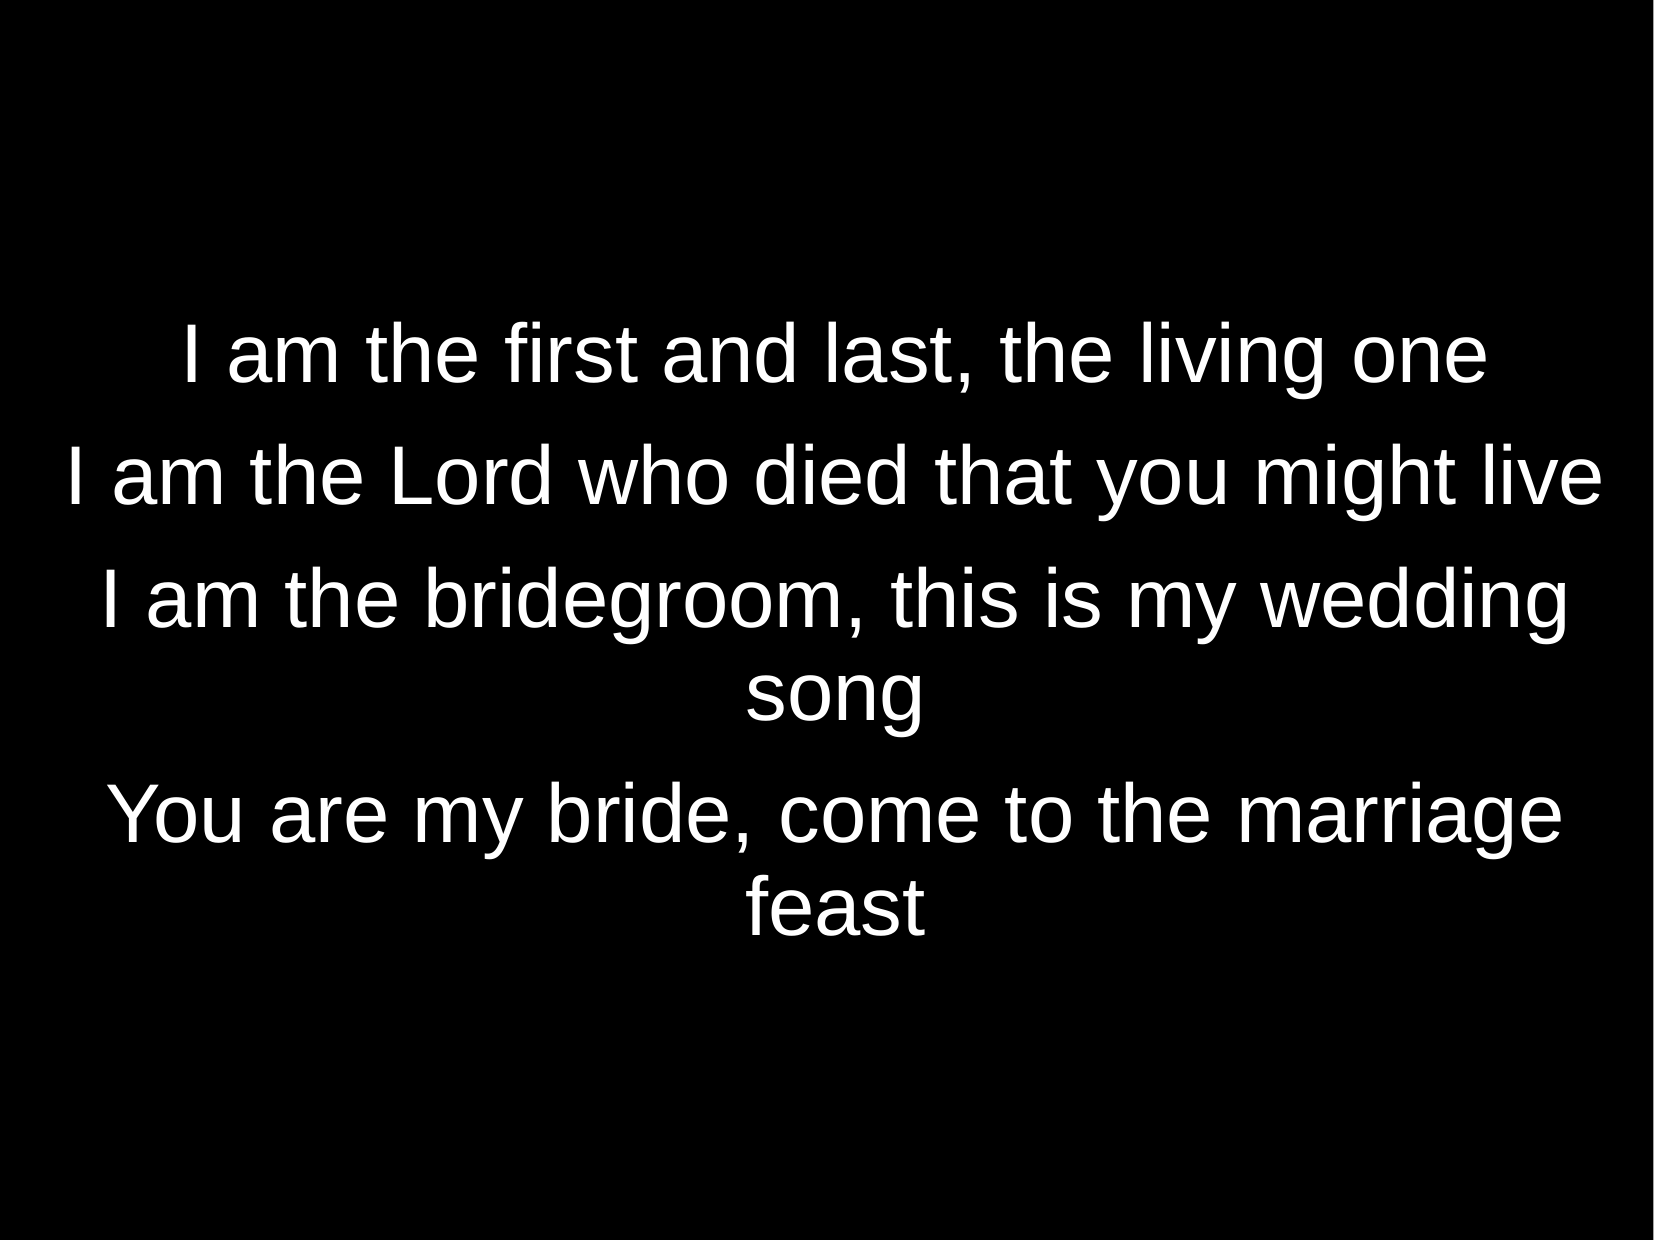

#
I am the first and last, the living one
I am the Lord who died that you might live
I am the bridegroom, this is my wedding song
You are my bride, come to the marriage feast